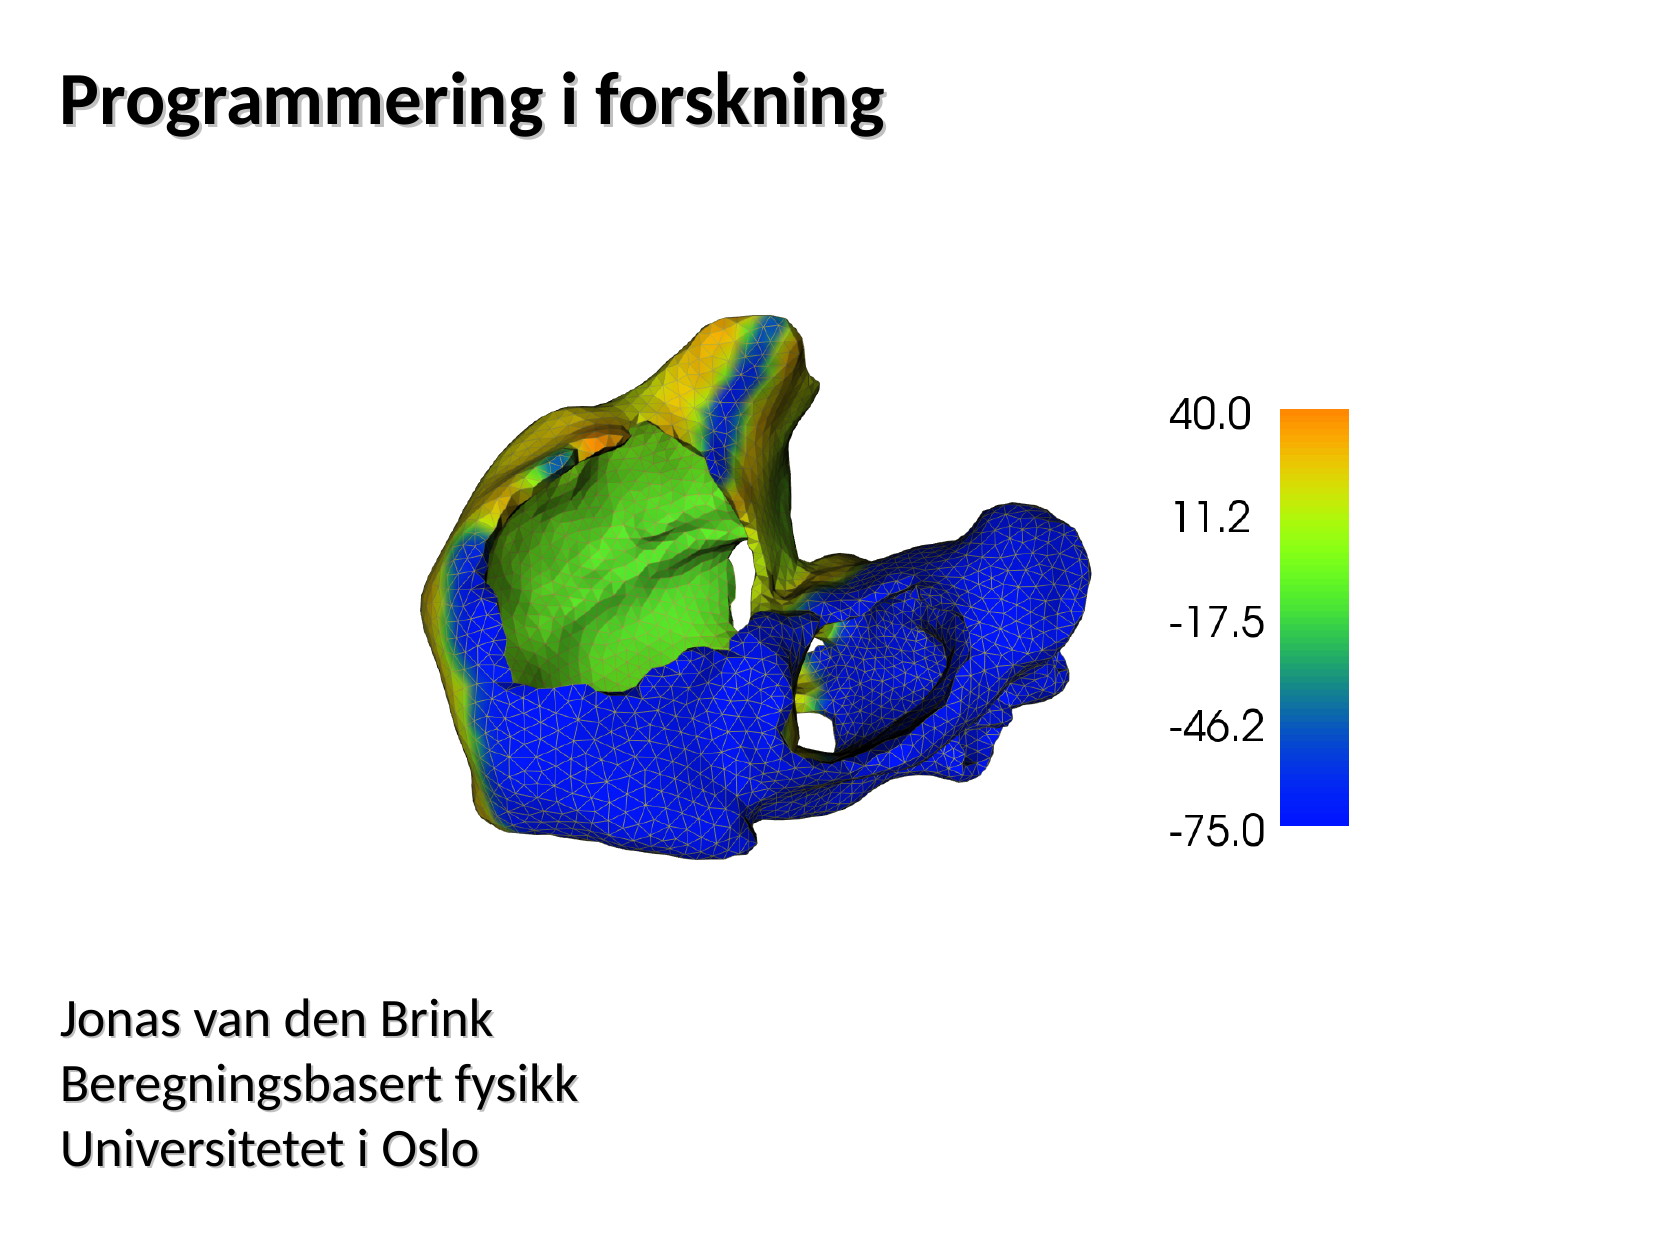

Programmering i forskning
Jonas van den Brink
Beregningsbasert fysikk
Universitetet i Oslo